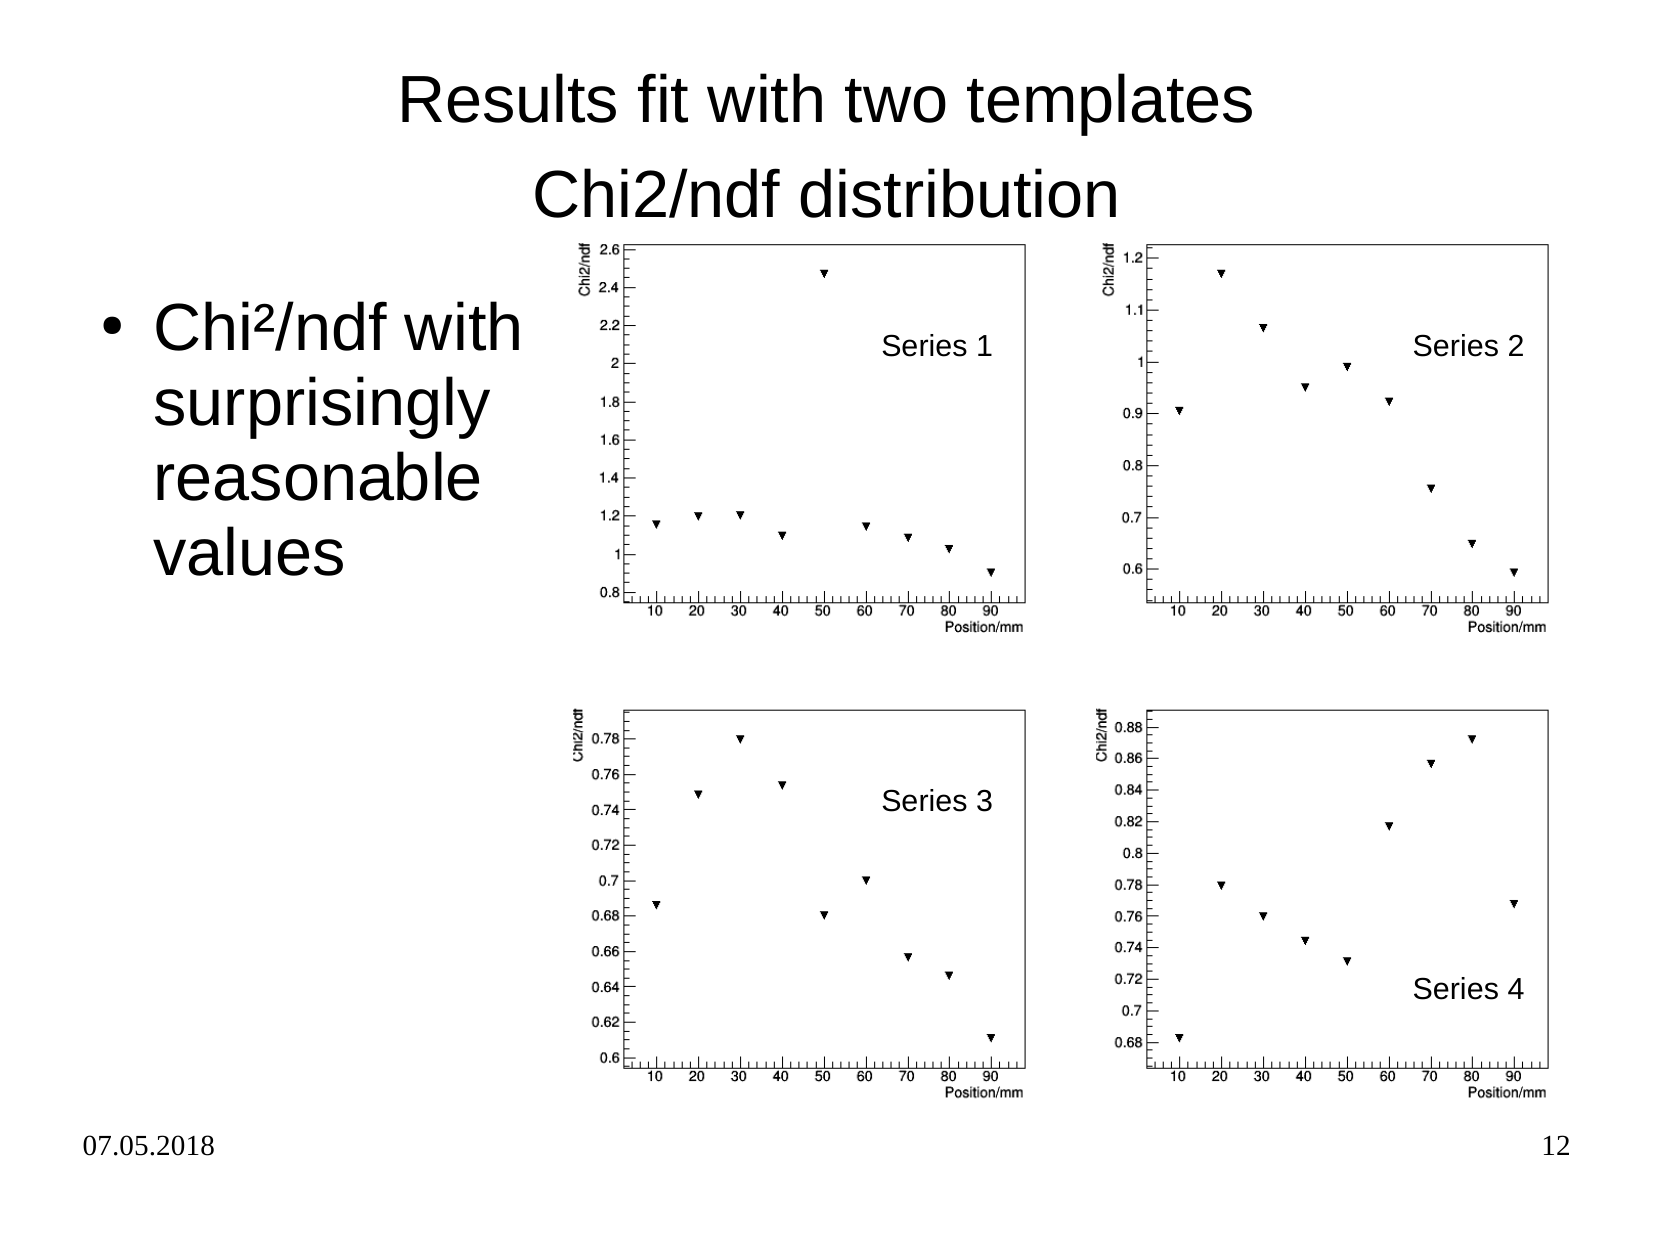

# Results fit with two templates
Chi2/ndf distribution
Chi²/ndf with surprisingly reasonable values
Series 1
Series 2
Series 3
Series 4
07.05.2018
12